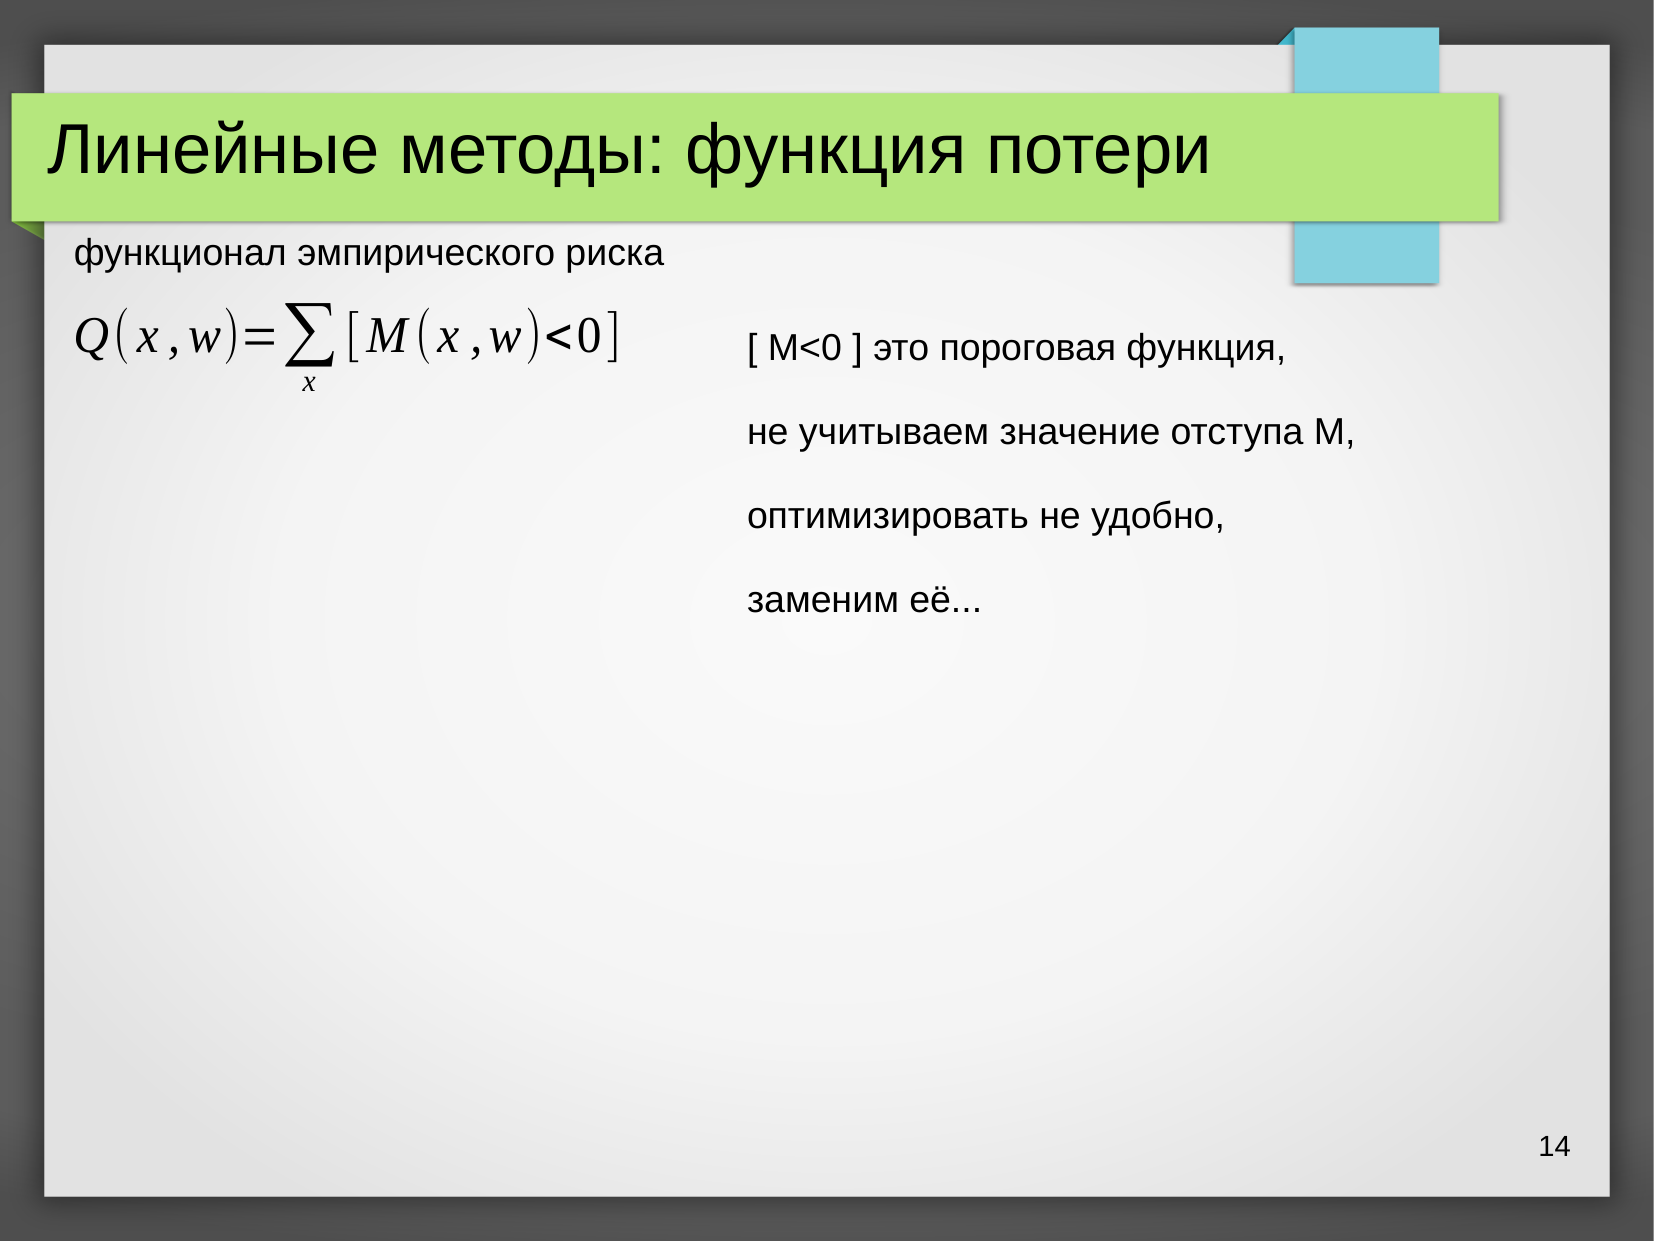

# Линейные методы: функция потери
функционал эмпирического риска
[ M<0 ] это пороговая функция,
не учитываем значение отступа M,
оптимизировать не удобно,
заменим её...
14